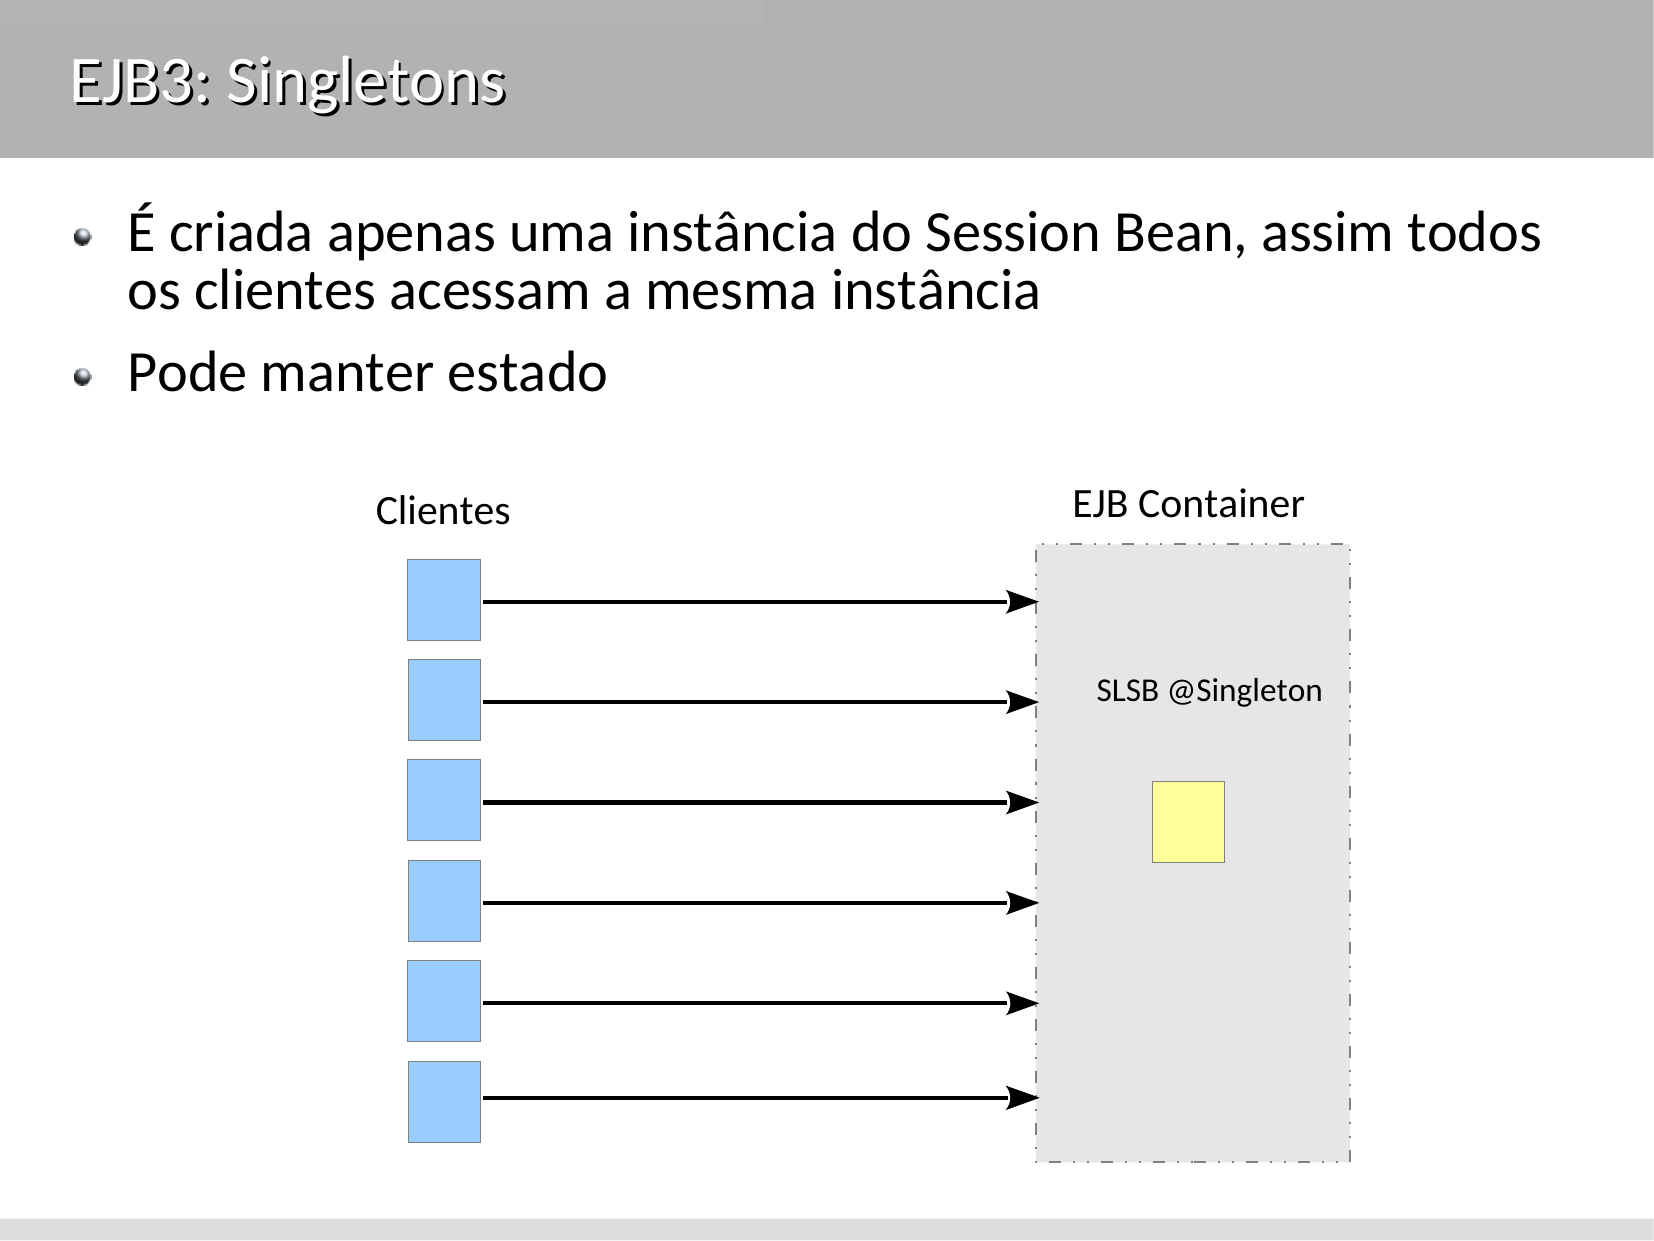

# EJB3: Singletons
É criada apenas uma instância do Session Bean, assim todos os clientes acessam a mesma instância
Pode manter estado
EJB Container
Clientes
SLSB @Singleton